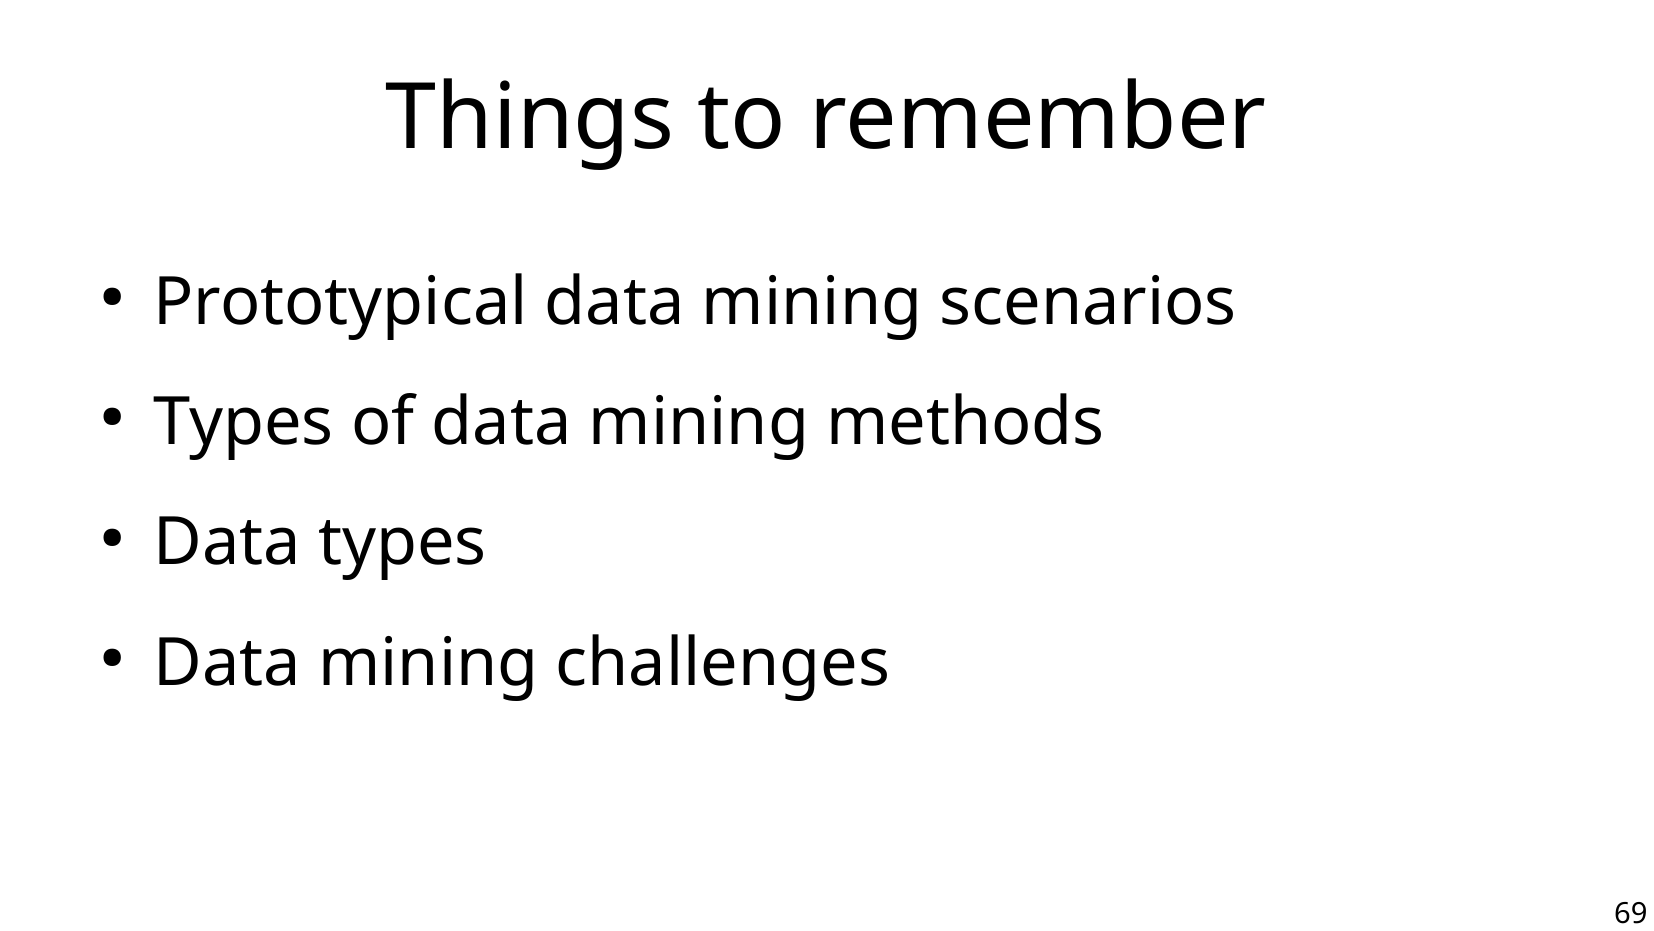

# Things to remember
Prototypical data mining scenarios
Types of data mining methods
Data types
Data mining challenges
69